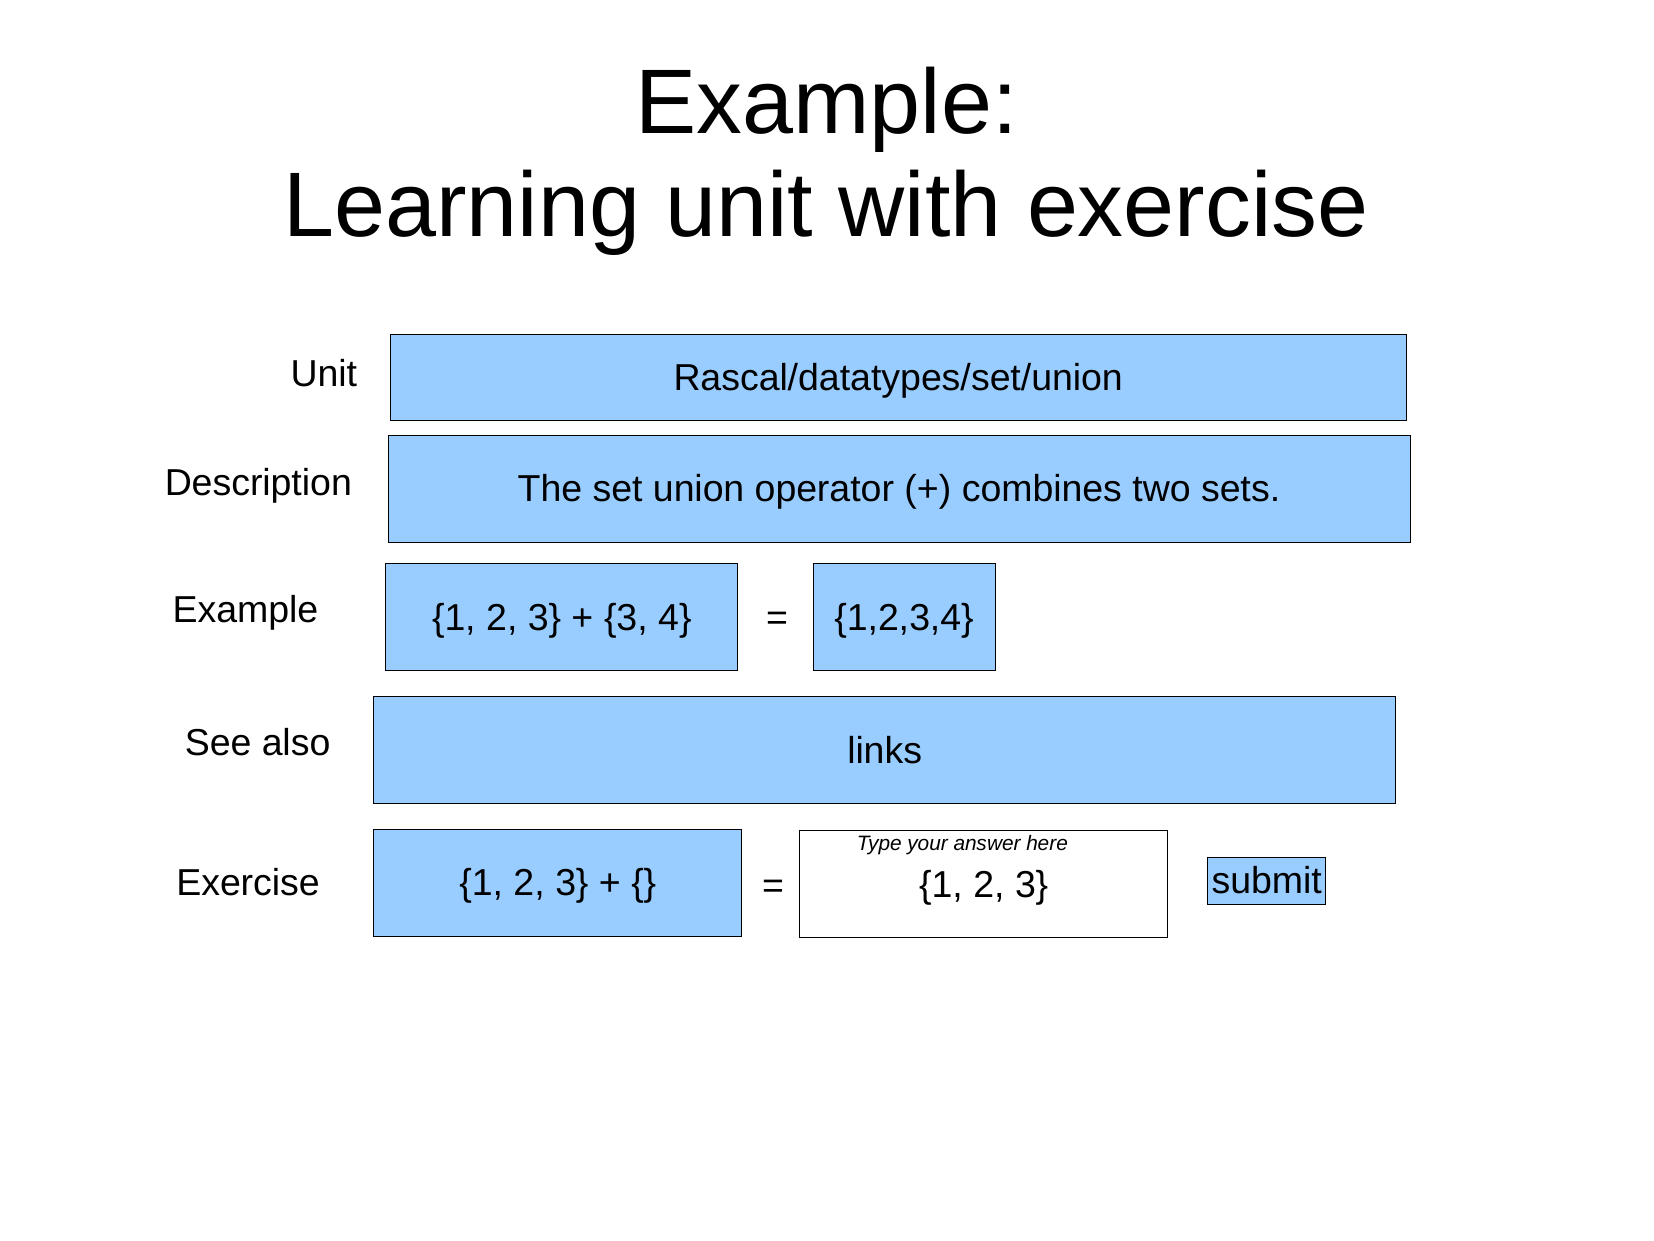

# Example: Learning unit with exercise
Rascal/datatypes/set/union
Unit
The set union operator (+) combines two sets.
Description
{1, 2, 3} + {3, 4}
{1,2,3,4}
Example
=
links
See also
Type your answer here
{1, 2, 3} + {}
{1, 2, 3}
Exercise
=
submit